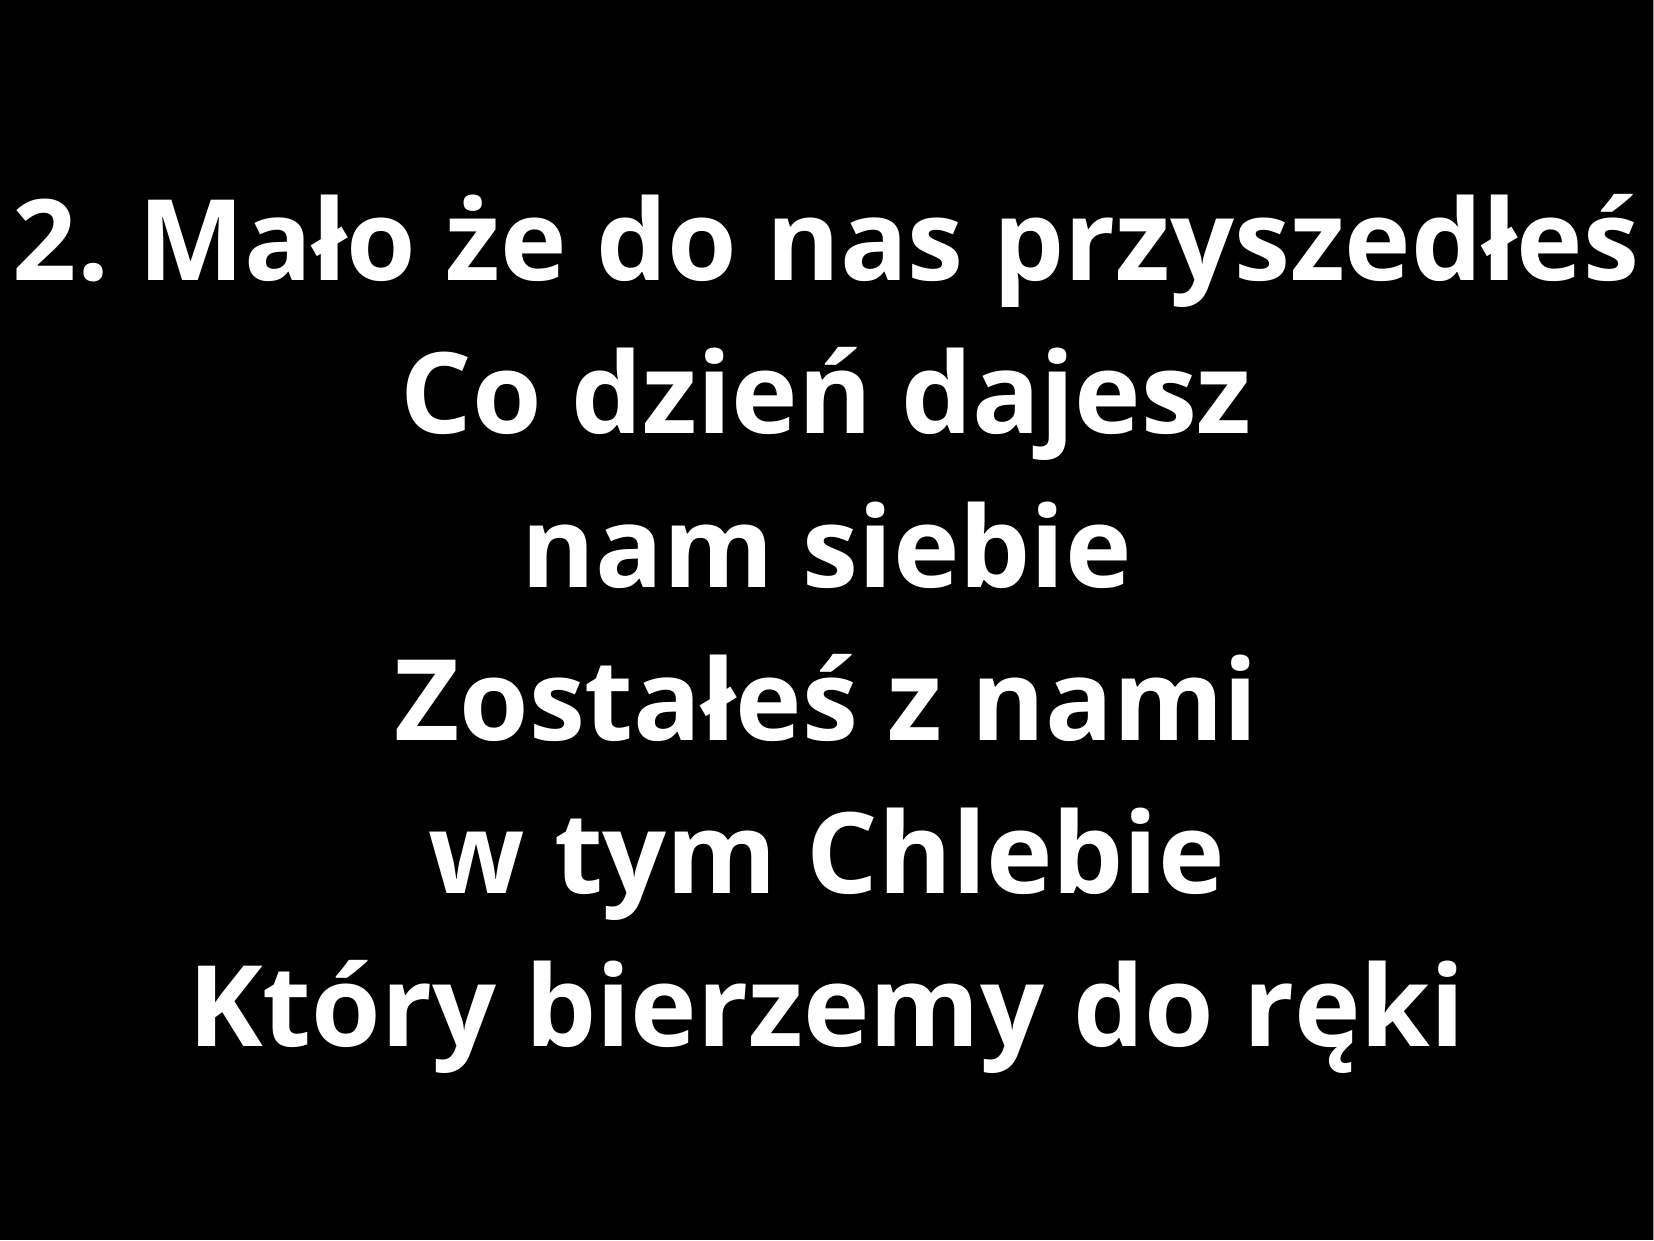

# 2. Mało że do nas przyszedłeś Co dzień dajesz
nam siebie
Zostałeś z nami
w tym Chlebie
Który bierzemy do ręki